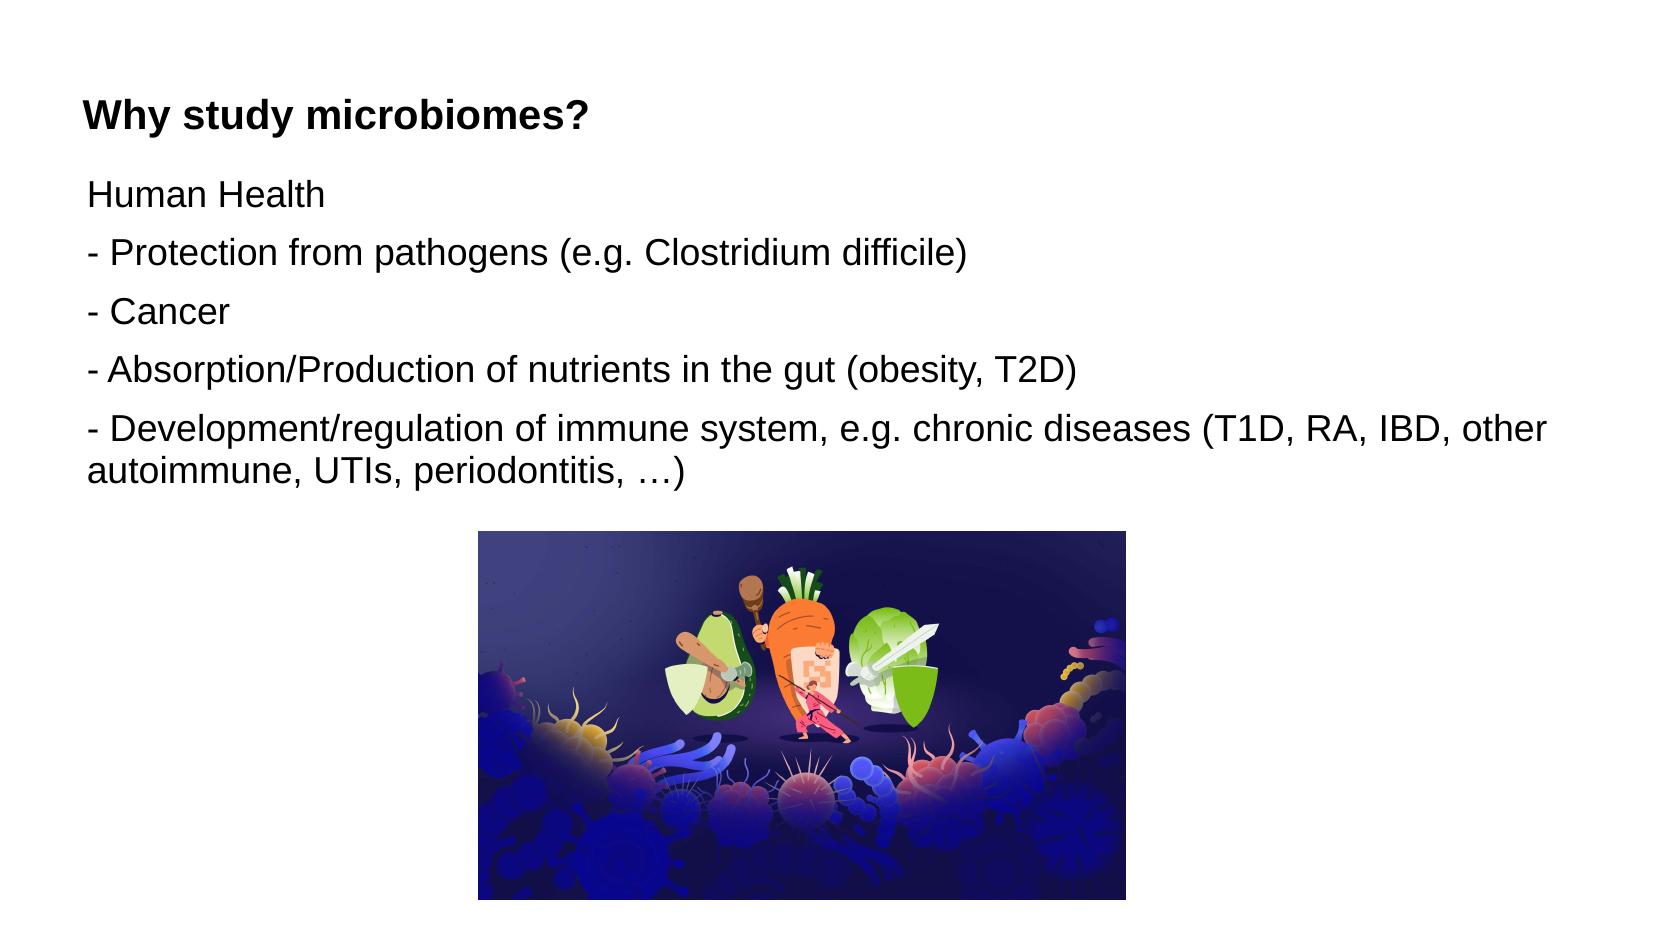

# Why study microbiomes?
Human Health
- Protection from pathogens (e.g. Clostridium difficile)
- Cancer
- Absorption/Production of nutrients in the gut (obesity, T2D)
- Development/regulation of immune system, e.g. chronic diseases (T1D, RA, IBD, other autoimmune, UTIs, periodontitis, …)